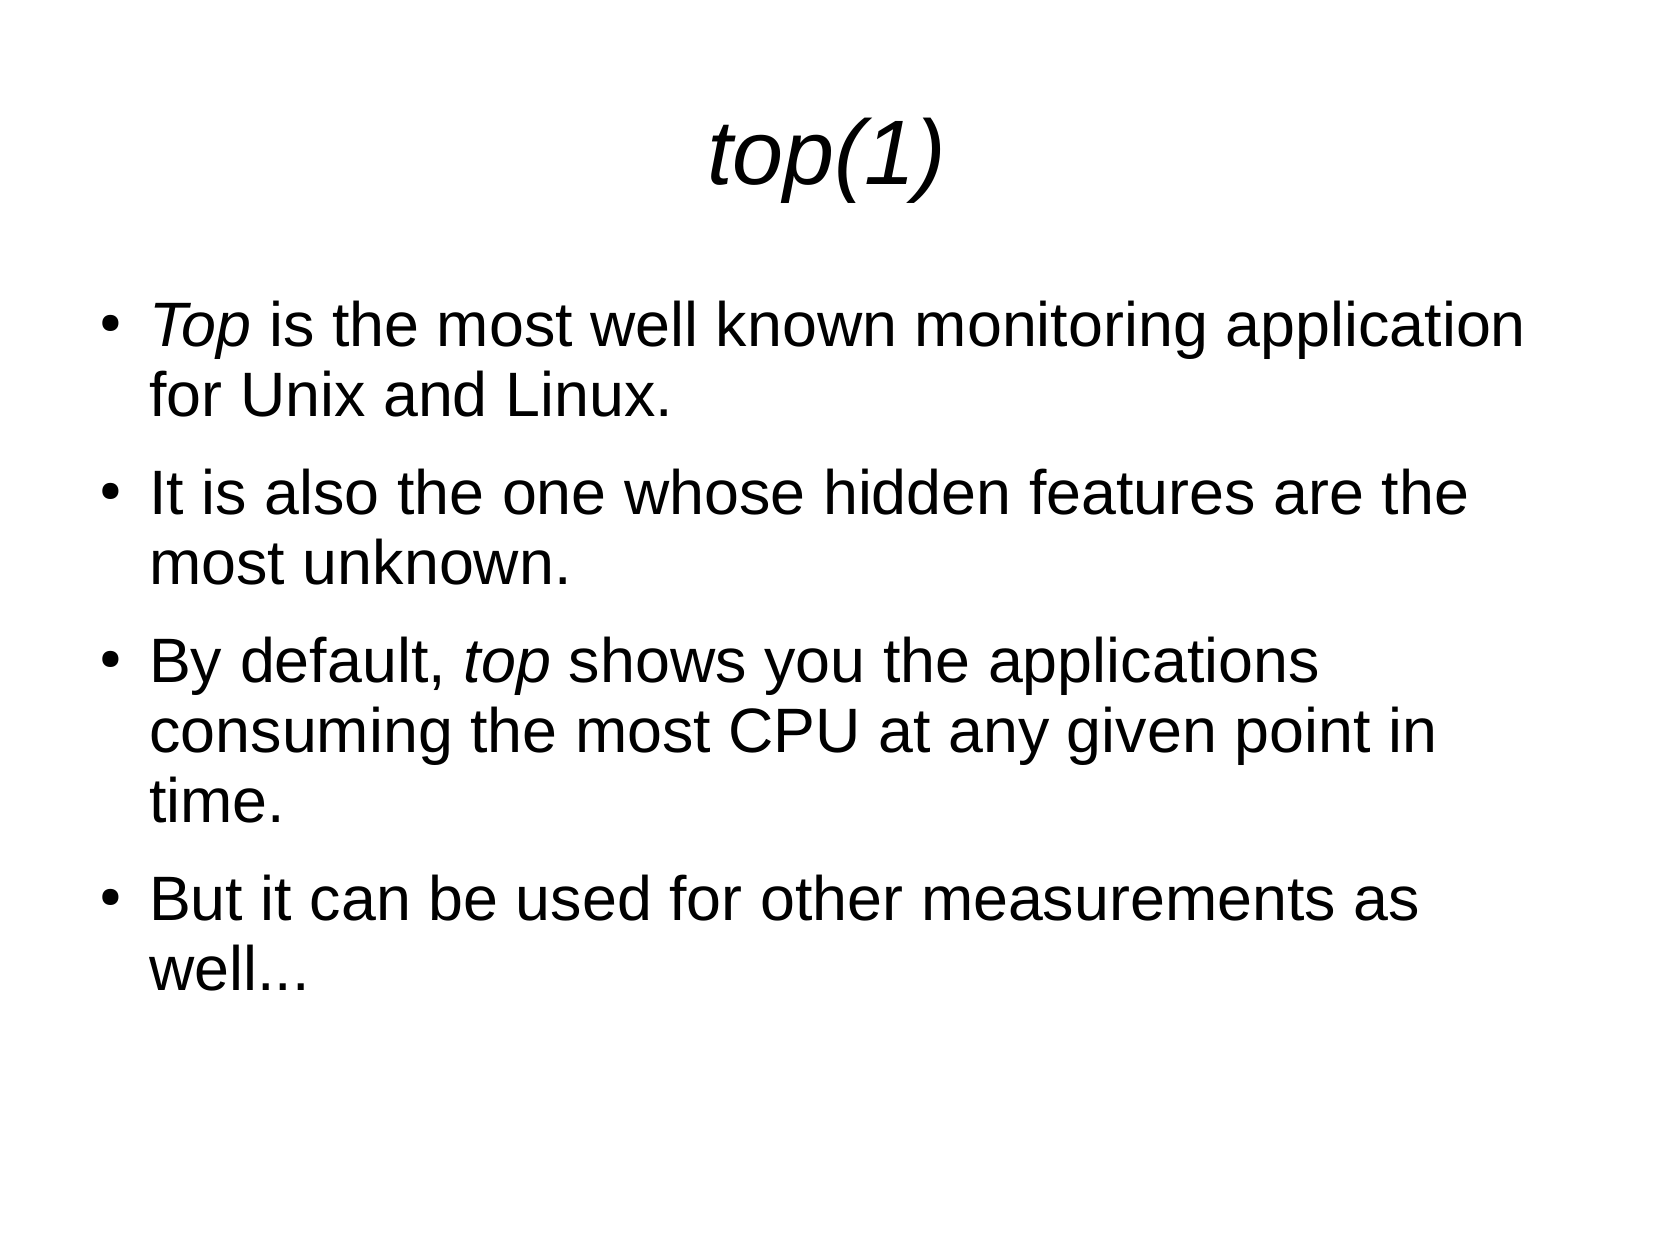

# top(1)
Top is the most well known monitoring application for Unix and Linux.
It is also the one whose hidden features are the most unknown.
By default, top shows you the applications consuming the most CPU at any given point in time.
But it can be used for other measurements as well...